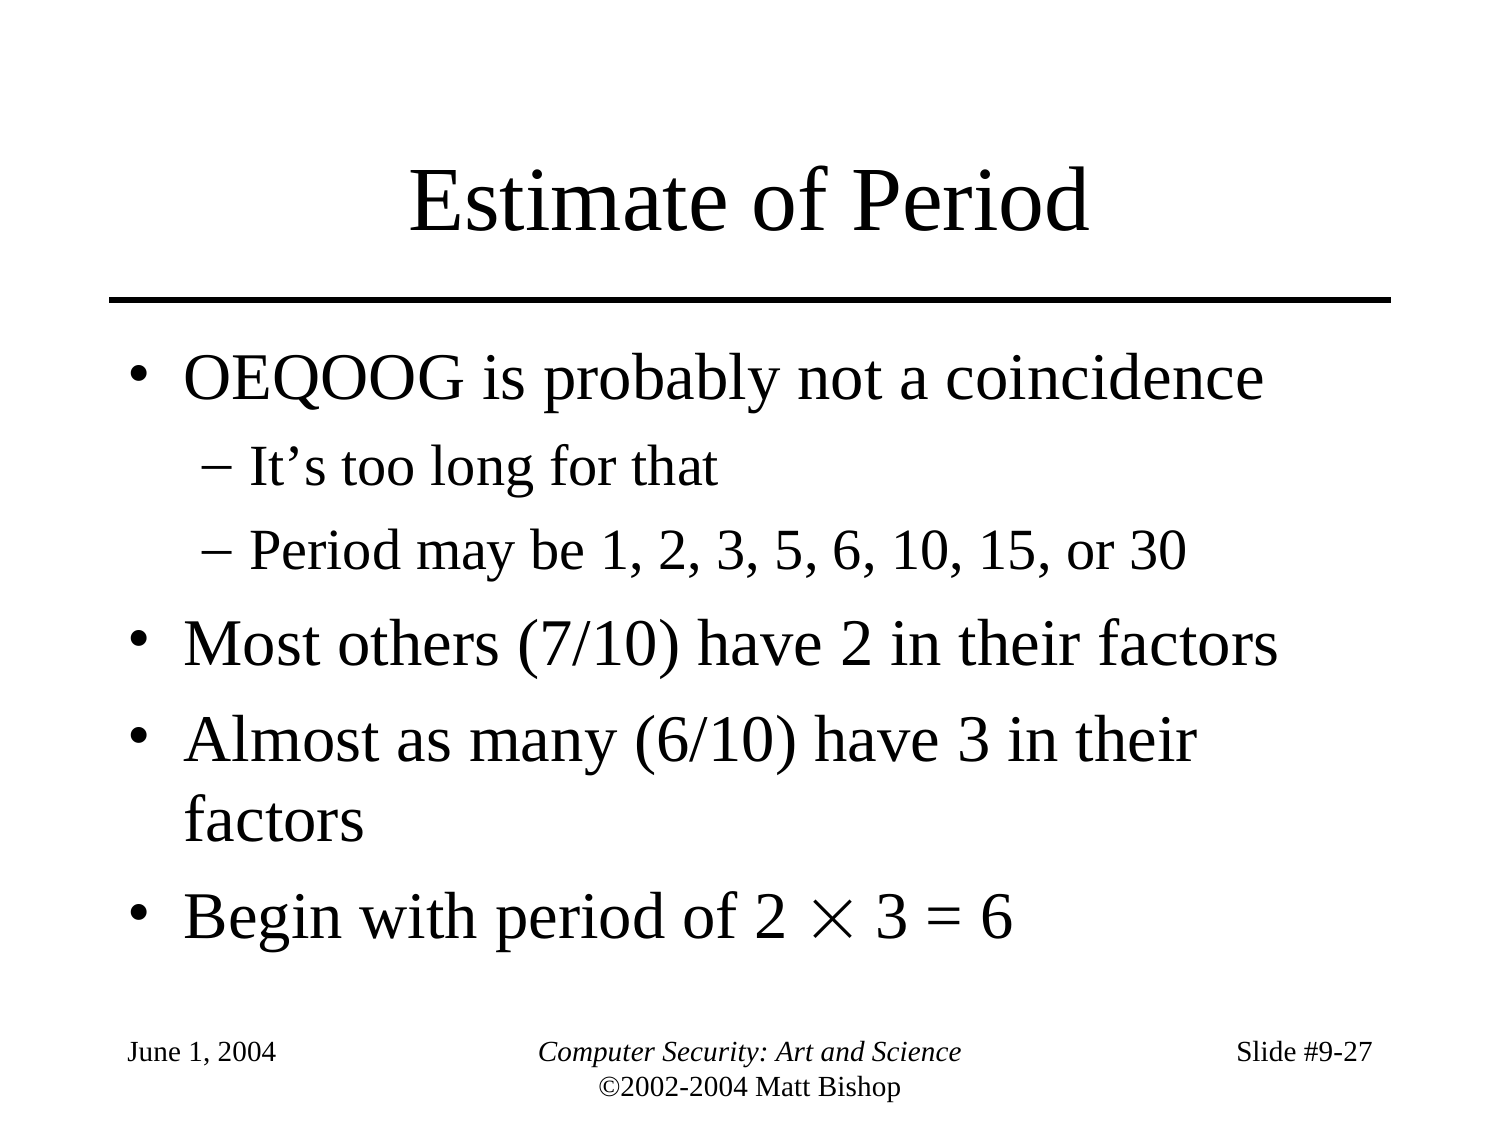

# Estimate of Period
OEQOOG is probably not a coincidence
It’s too long for that
Period may be 1, 2, 3, 5, 6, 10, 15, or 30
Most others (7/10) have 2 in their factors
Almost as many (6/10) have 3 in their factors
Begin with period of 2  3 = 6
June 1, 2004
Computer Security: Art and Science
27